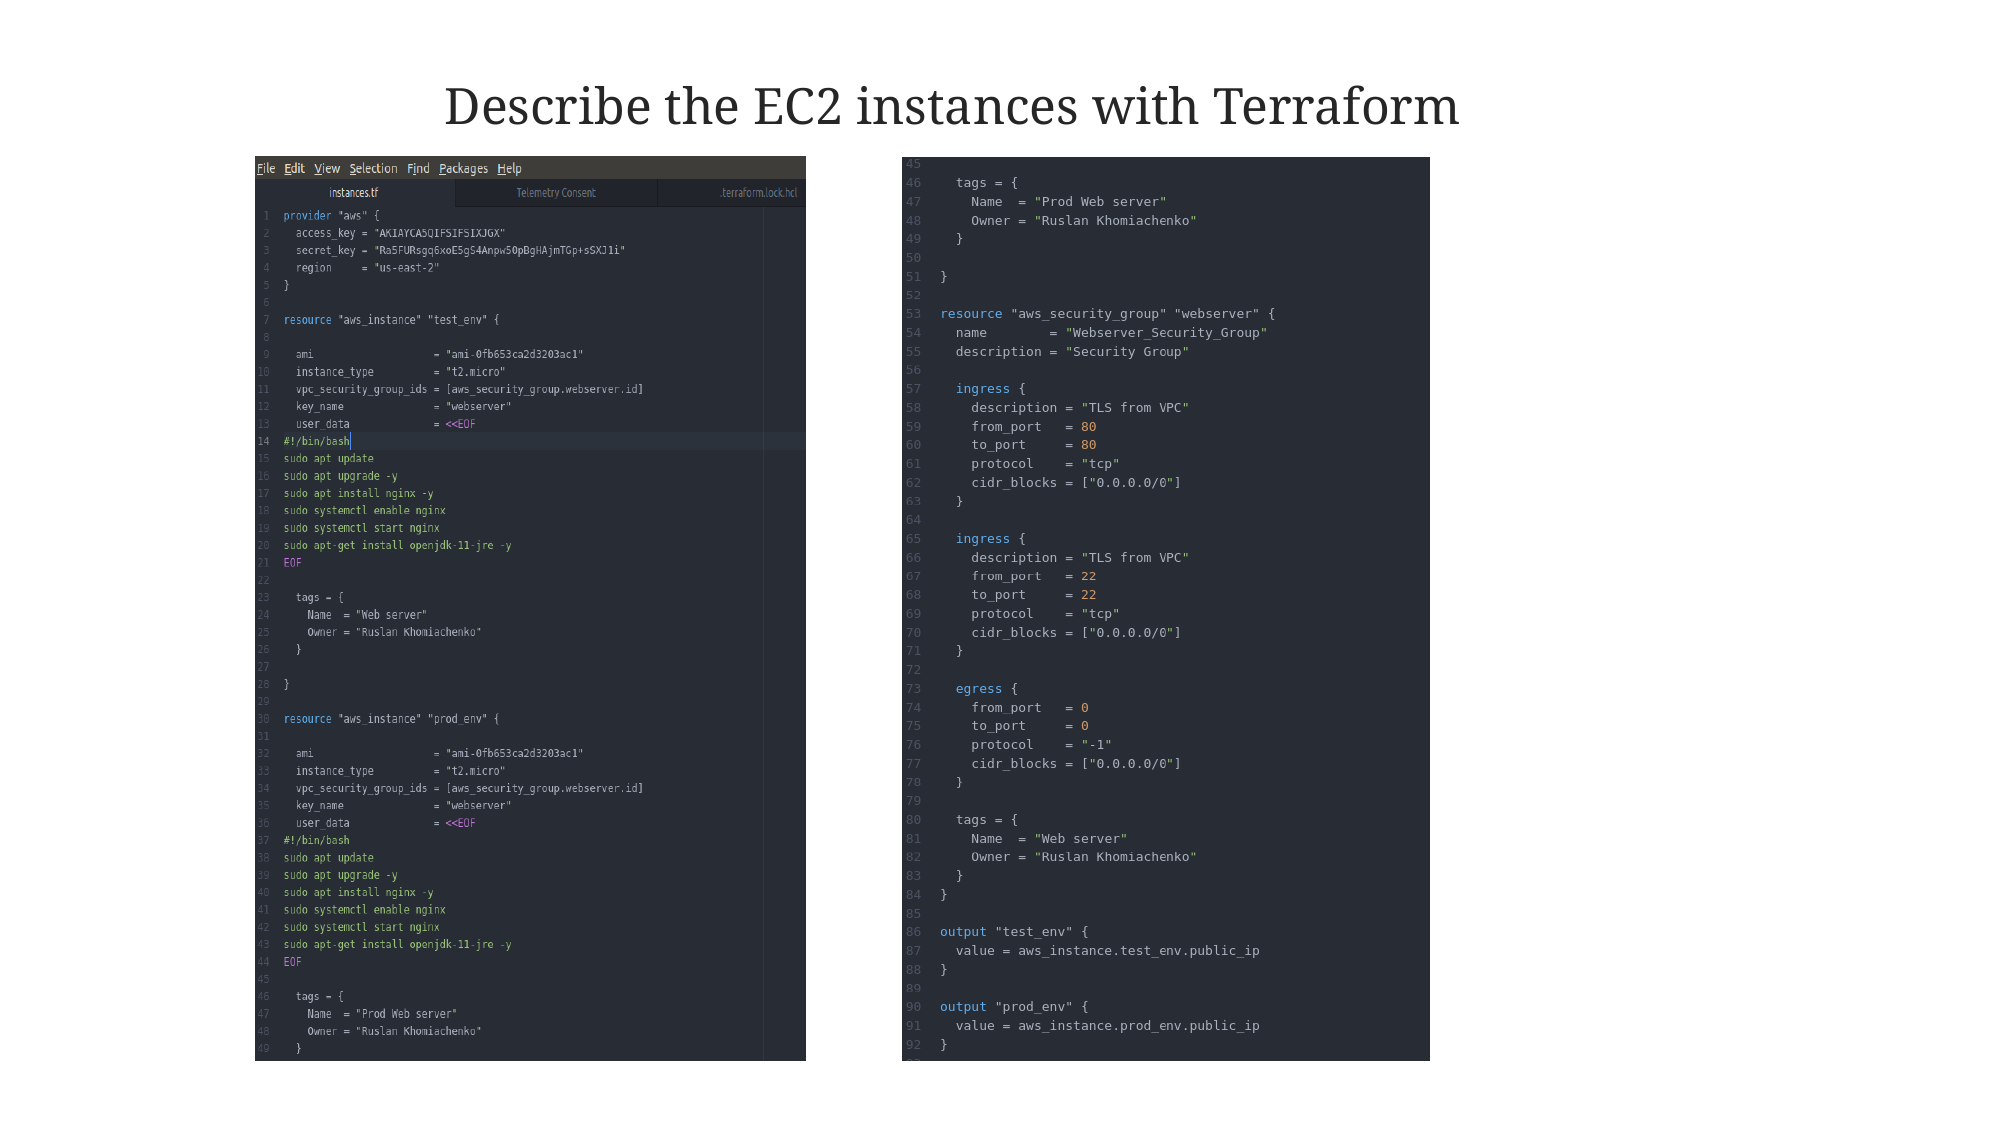

# Describe the EC2 instances with Terraform